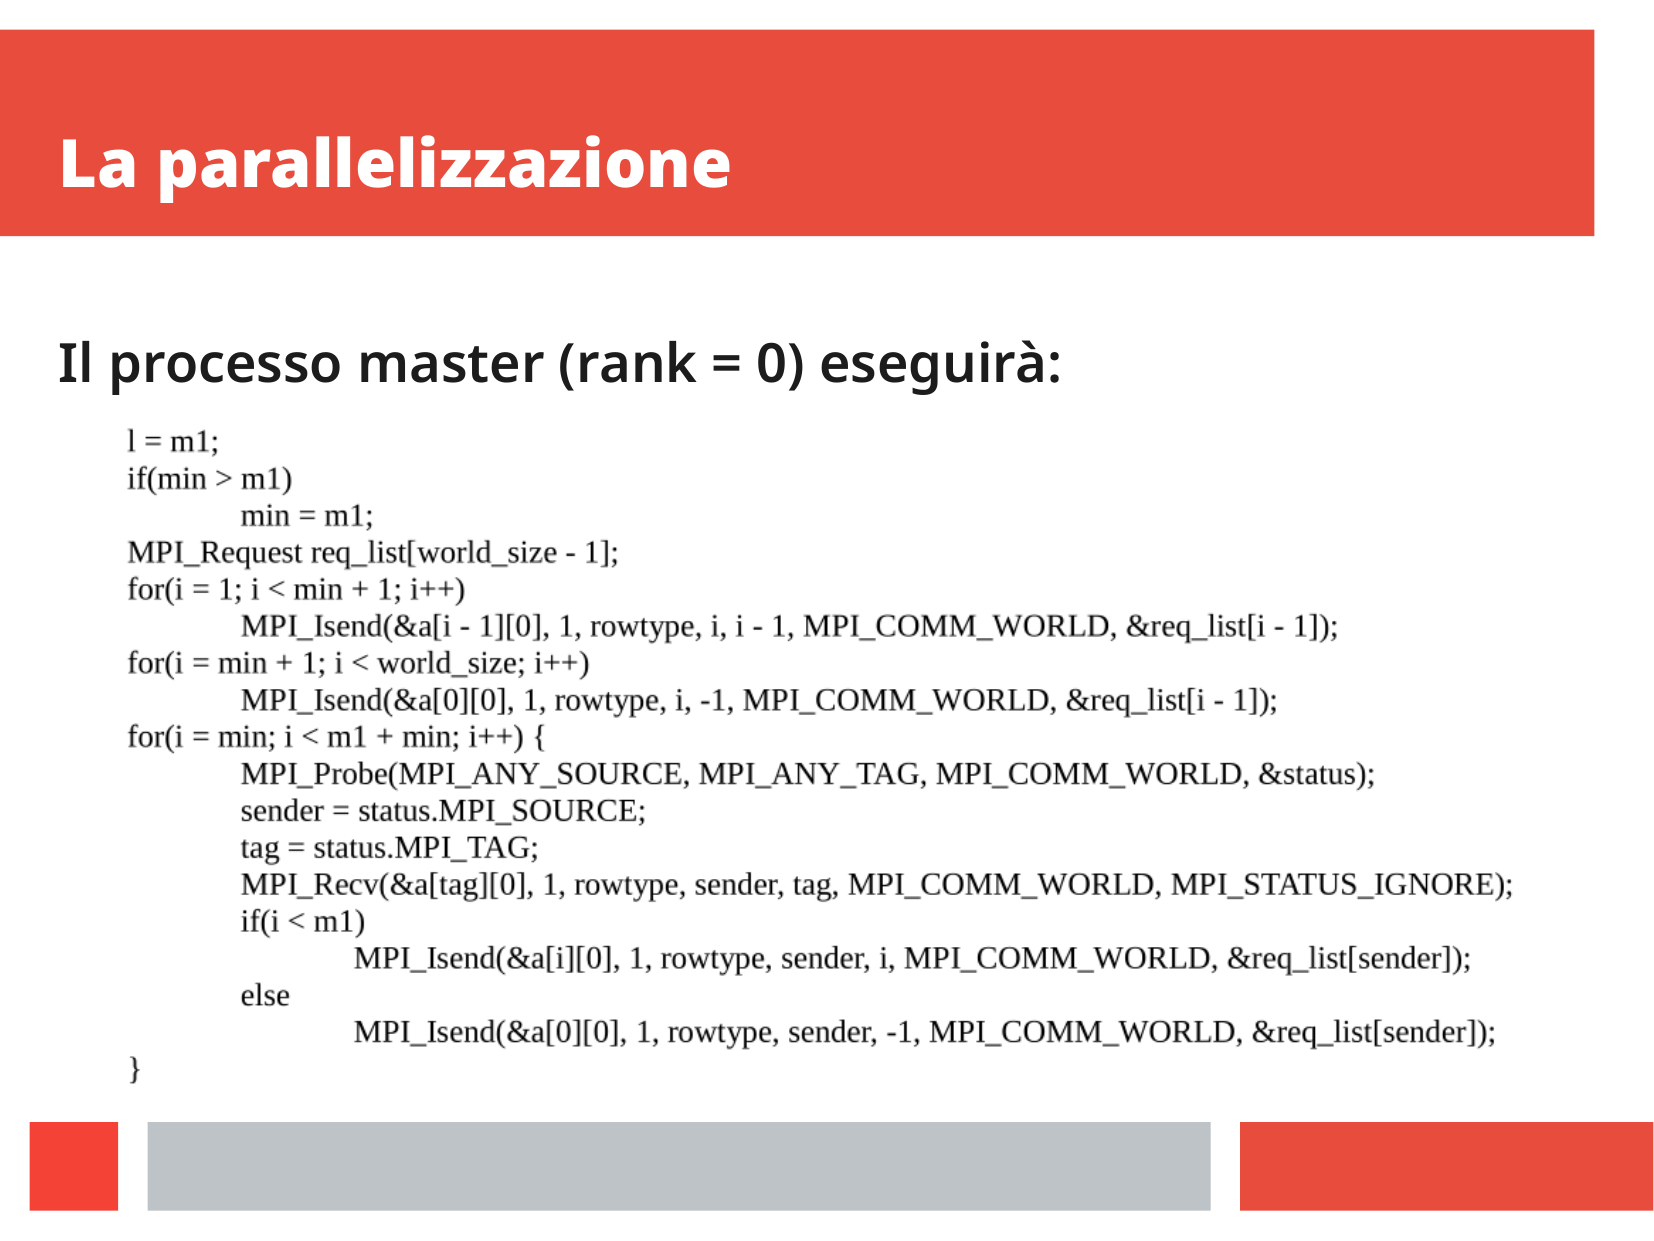

# La parallelizzazione
Il processo master (rank = 0) eseguirà: